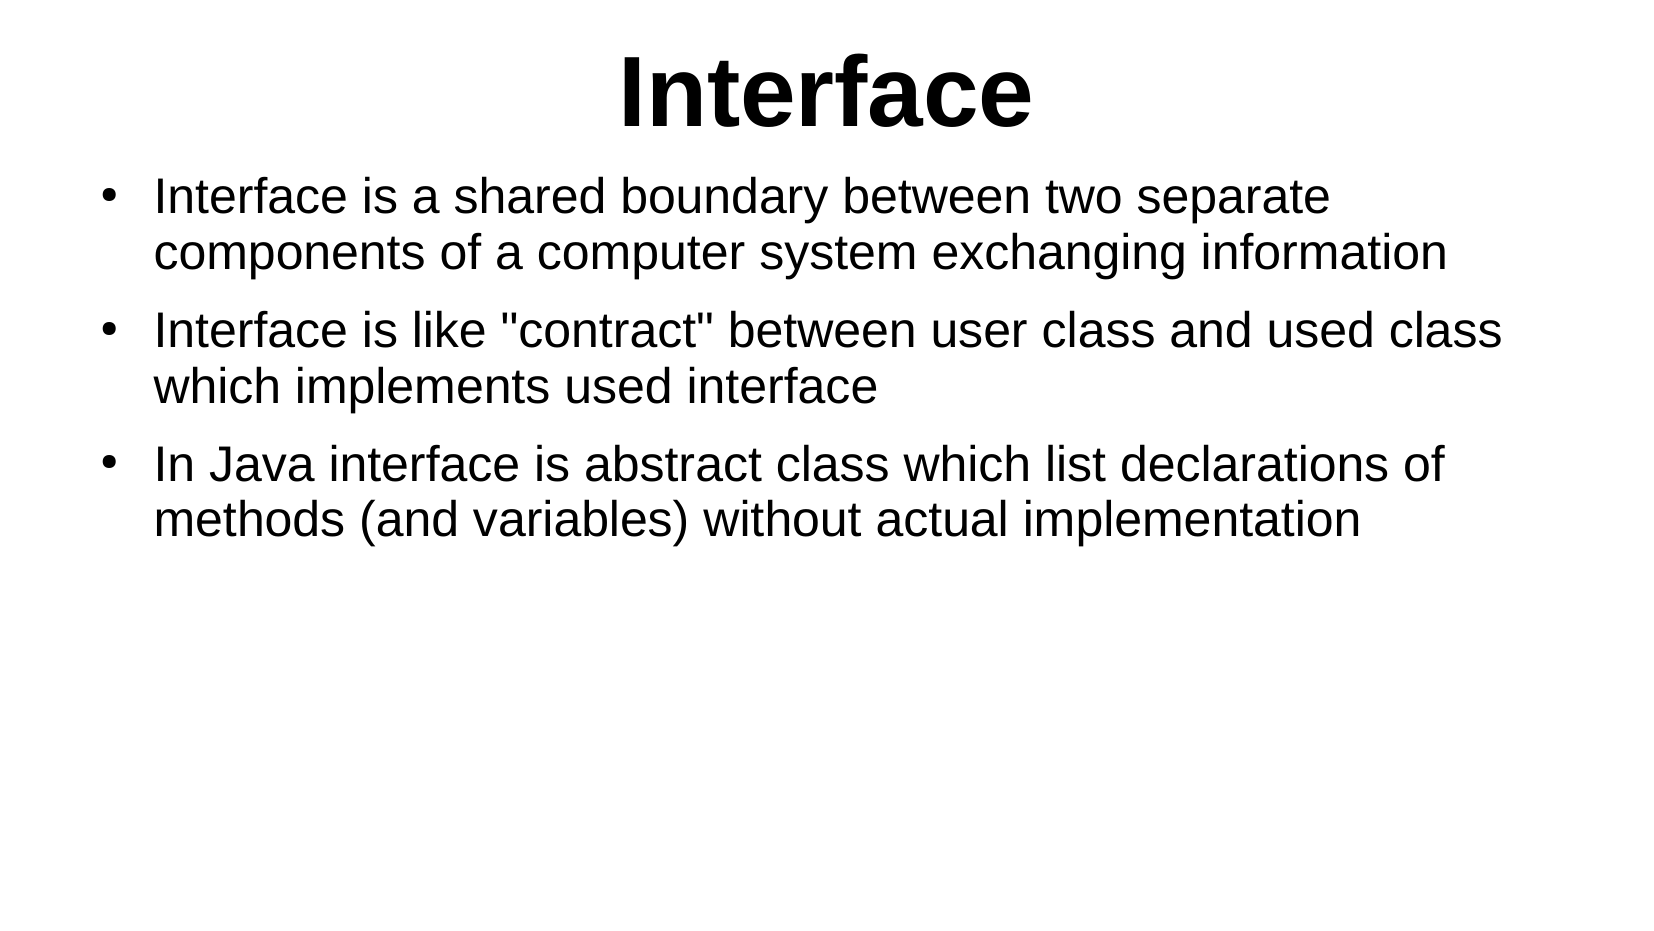

# Interface
Interface is a shared boundary between two separate components of a computer system exchanging information
Interface is like "contract" between user class and used class which implements used interface
In Java interface is abstract class which list declarations of methods (and variables) without actual implementation